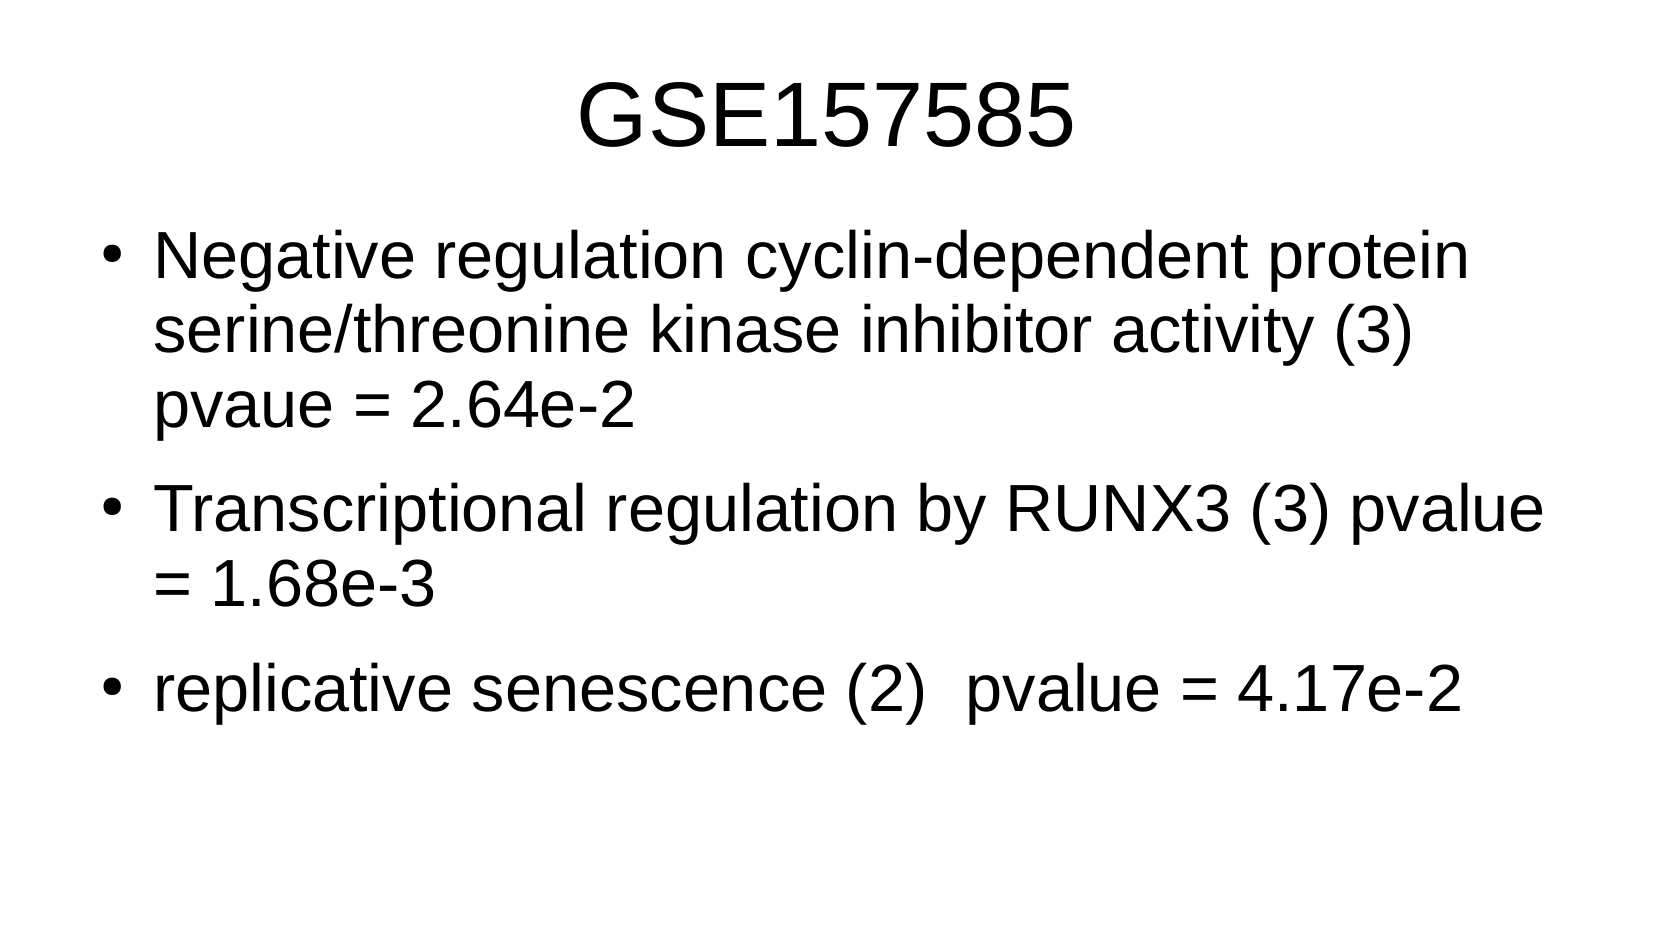

# GSE157585
Negative regulation cyclin-dependent protein serine/threonine kinase inhibitor activity (3) pvaue = 2.64e-2
Transcriptional regulation by RUNX3 (3) pvalue = 1.68e-3
replicative senescence (2)	pvalue = 4.17e-2